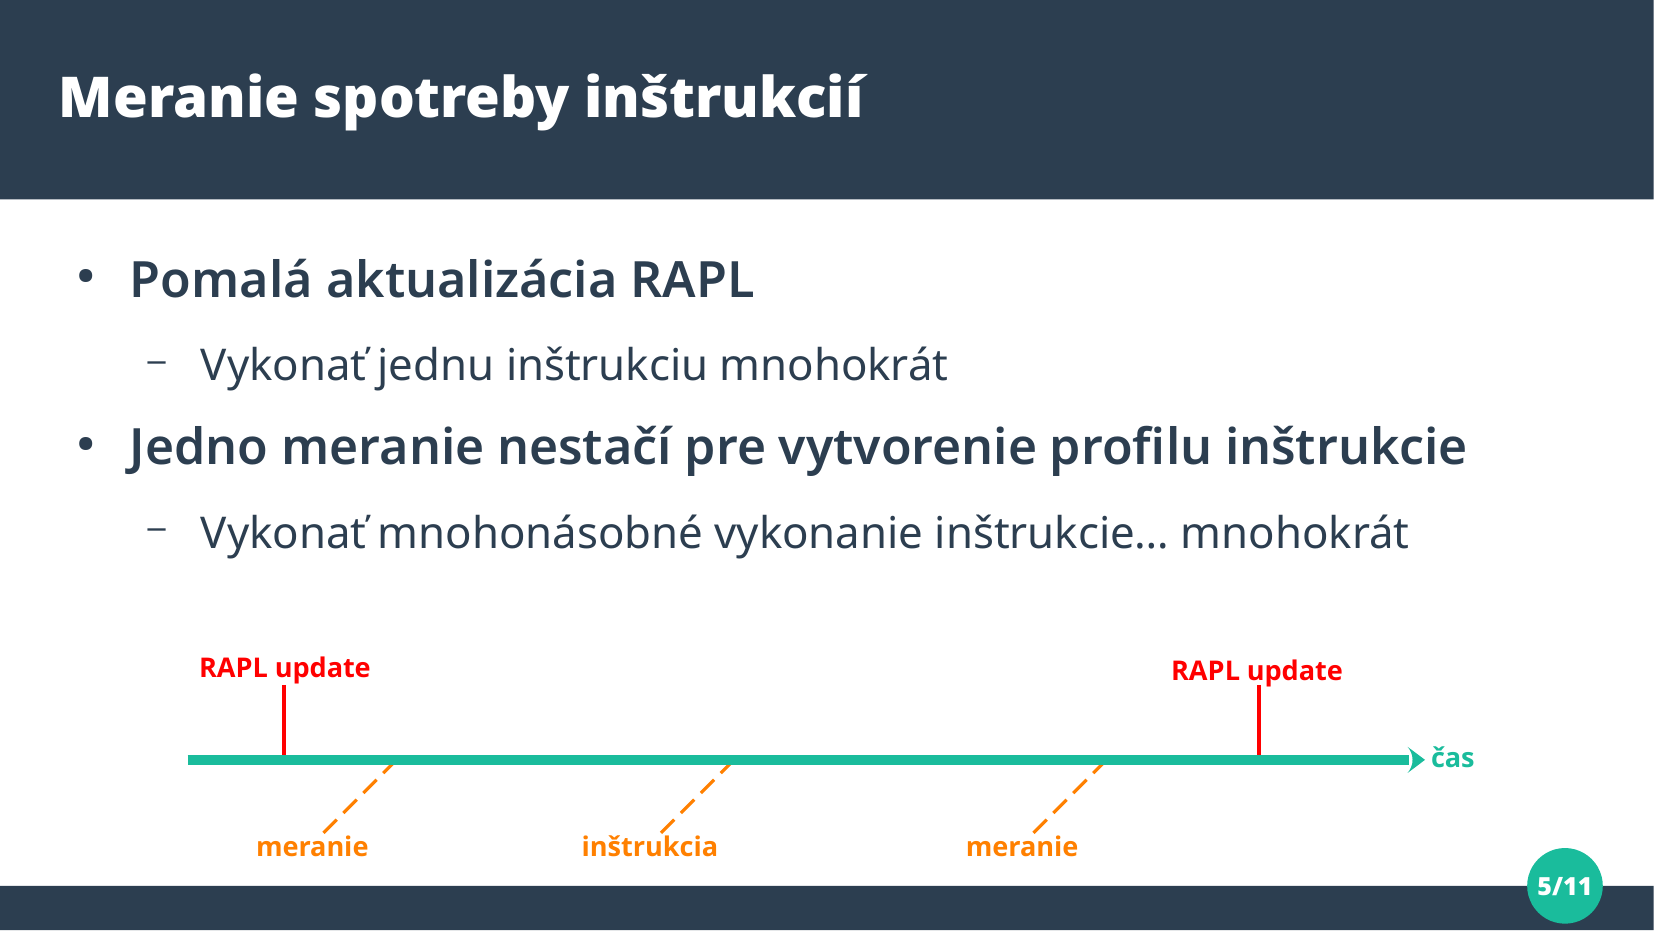

# Meranie spotreby inštrukcií
Pomalá aktualizácia RAPL
Vykonať jednu inštrukciu mnohokrát
Jedno meranie nestačí pre vytvorenie profilu inštrukcie
Vykonať mnohonásobné vykonanie inštrukcie… mnohokrát
RAPL update
RAPL update
čas
meranie
inštrukcia
meranie